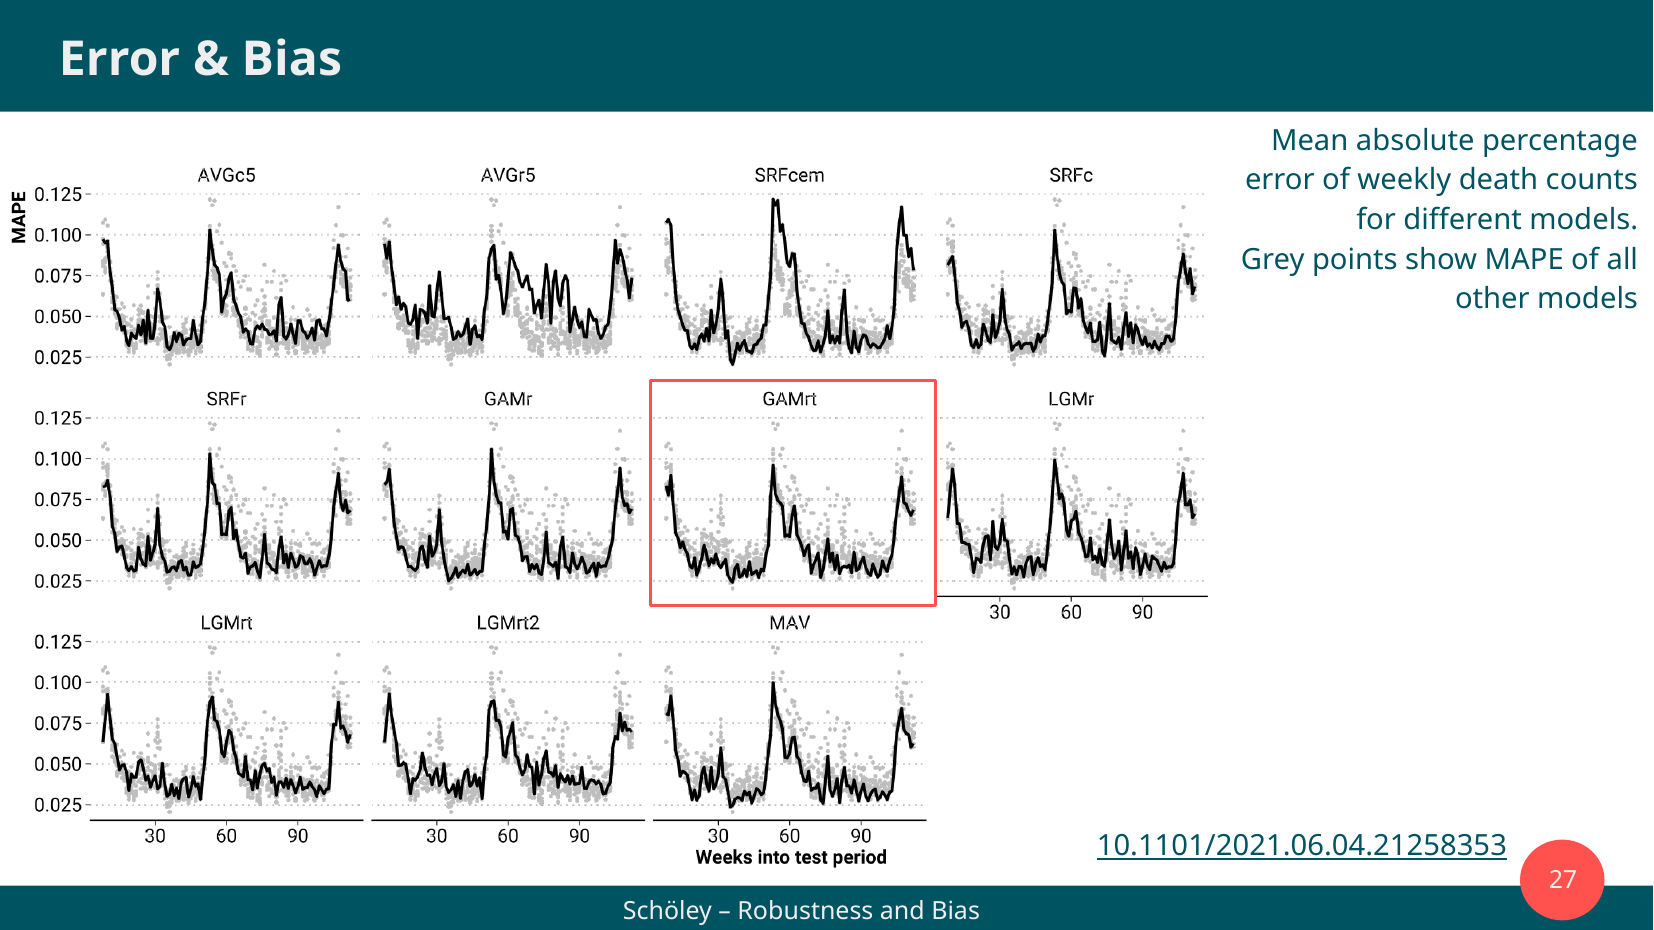

# Error & Bias
Mean absolute percentage error of weekly death counts for different models.
Grey points show MAPE of all other models
10.1101/2021.06.04.21258353
27
Schöley – Robustness and Bias